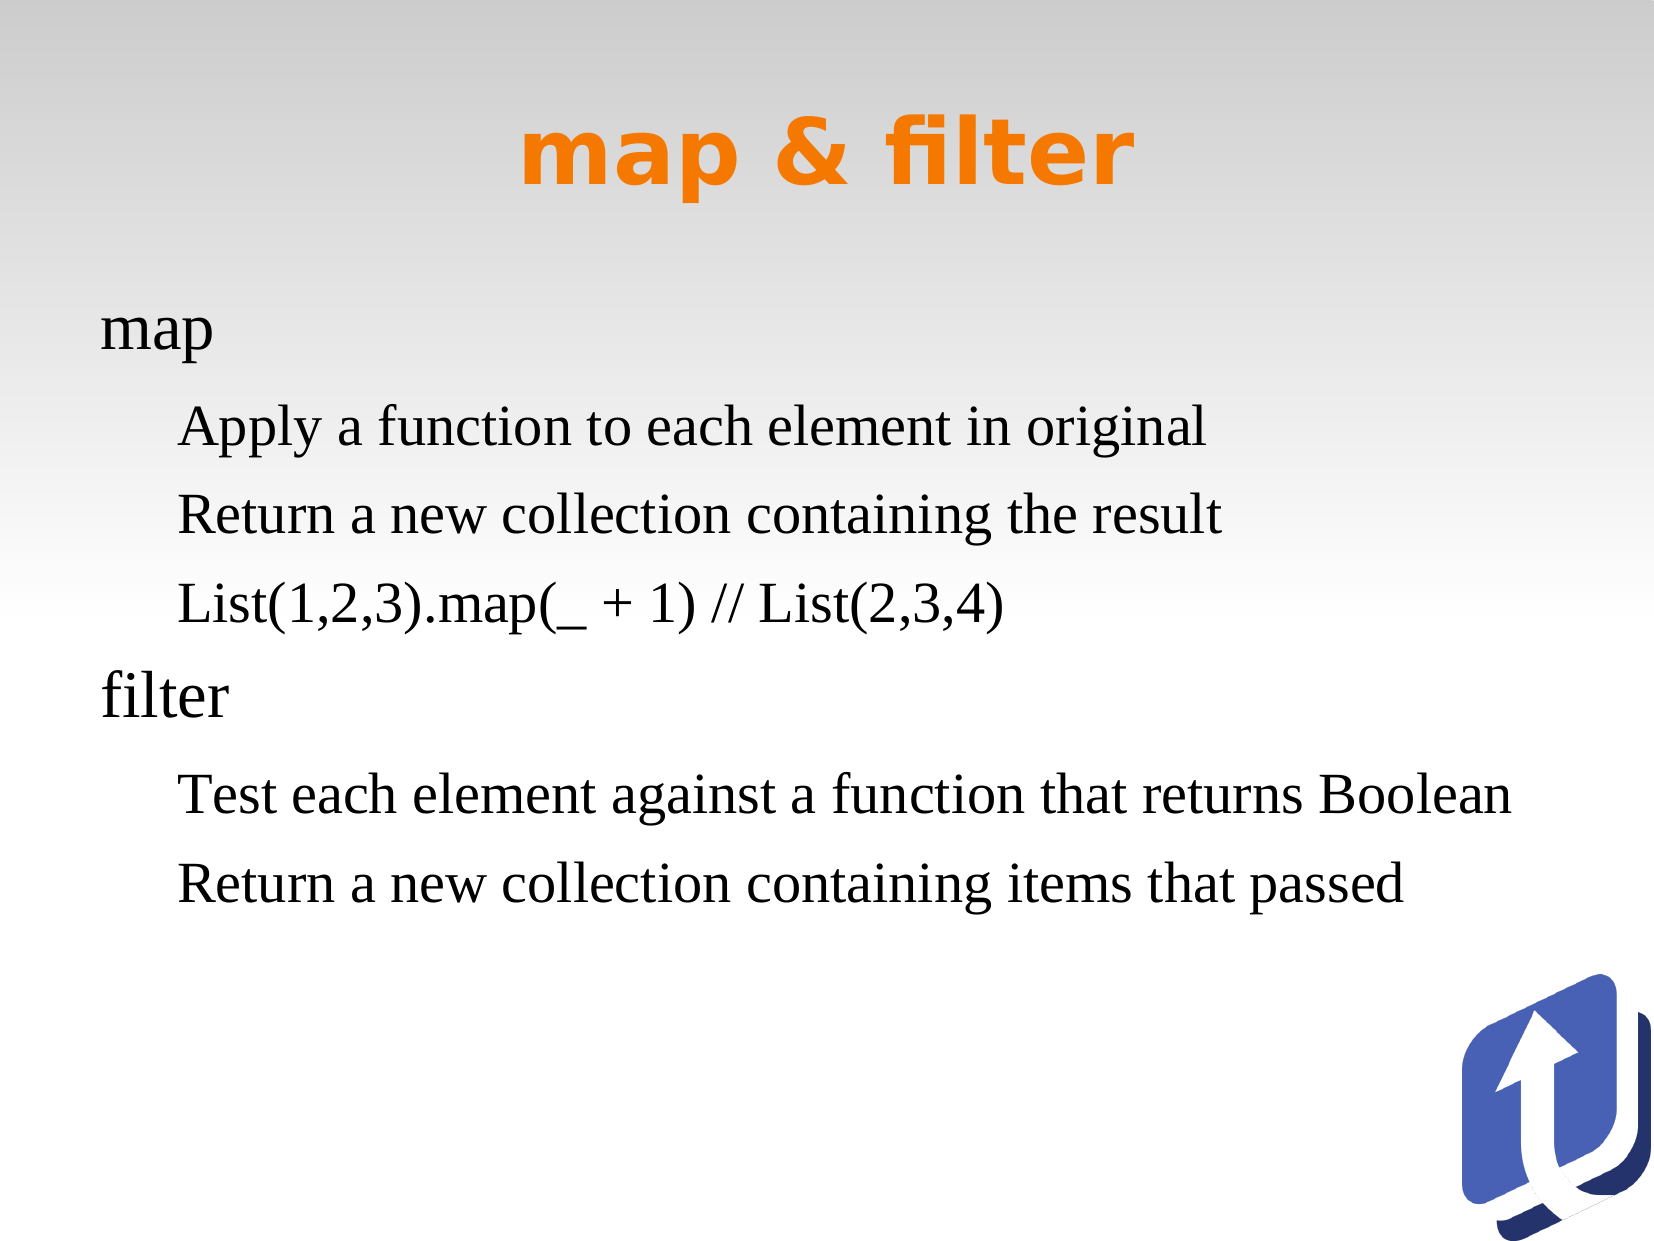

# map & filter
map
Apply a function to each element in original
Return a new collection containing the result
List(1,2,3).map(_ + 1) // List(2,3,4)
filter
Test each element against a function that returns Boolean
Return a new collection containing items that passed